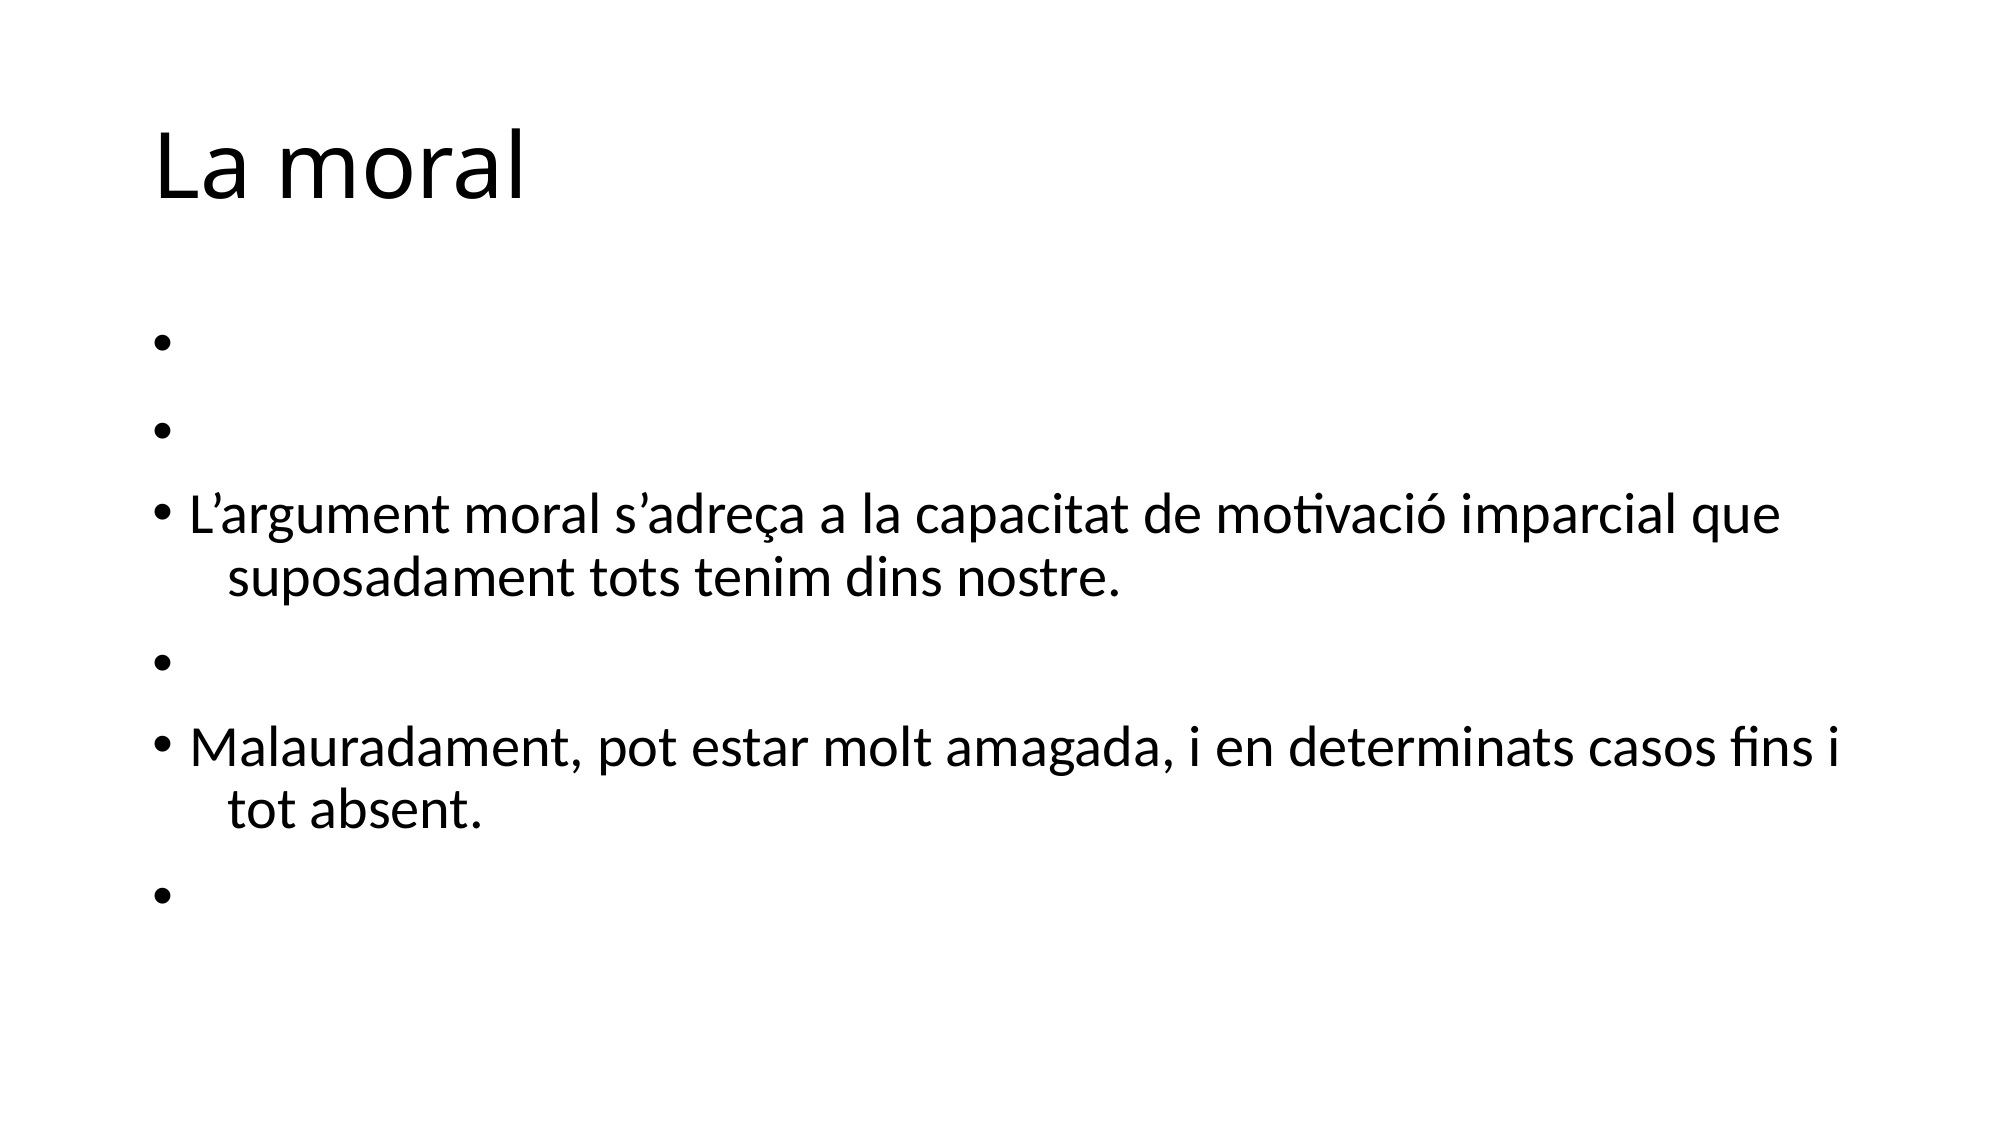

# La moral
L’argument moral s’adreça a la capacitat de motivació imparcial que suposadament tots tenim dins nostre.
Malauradament, pot estar molt amagada, i en determinats casos fins i tot absent.